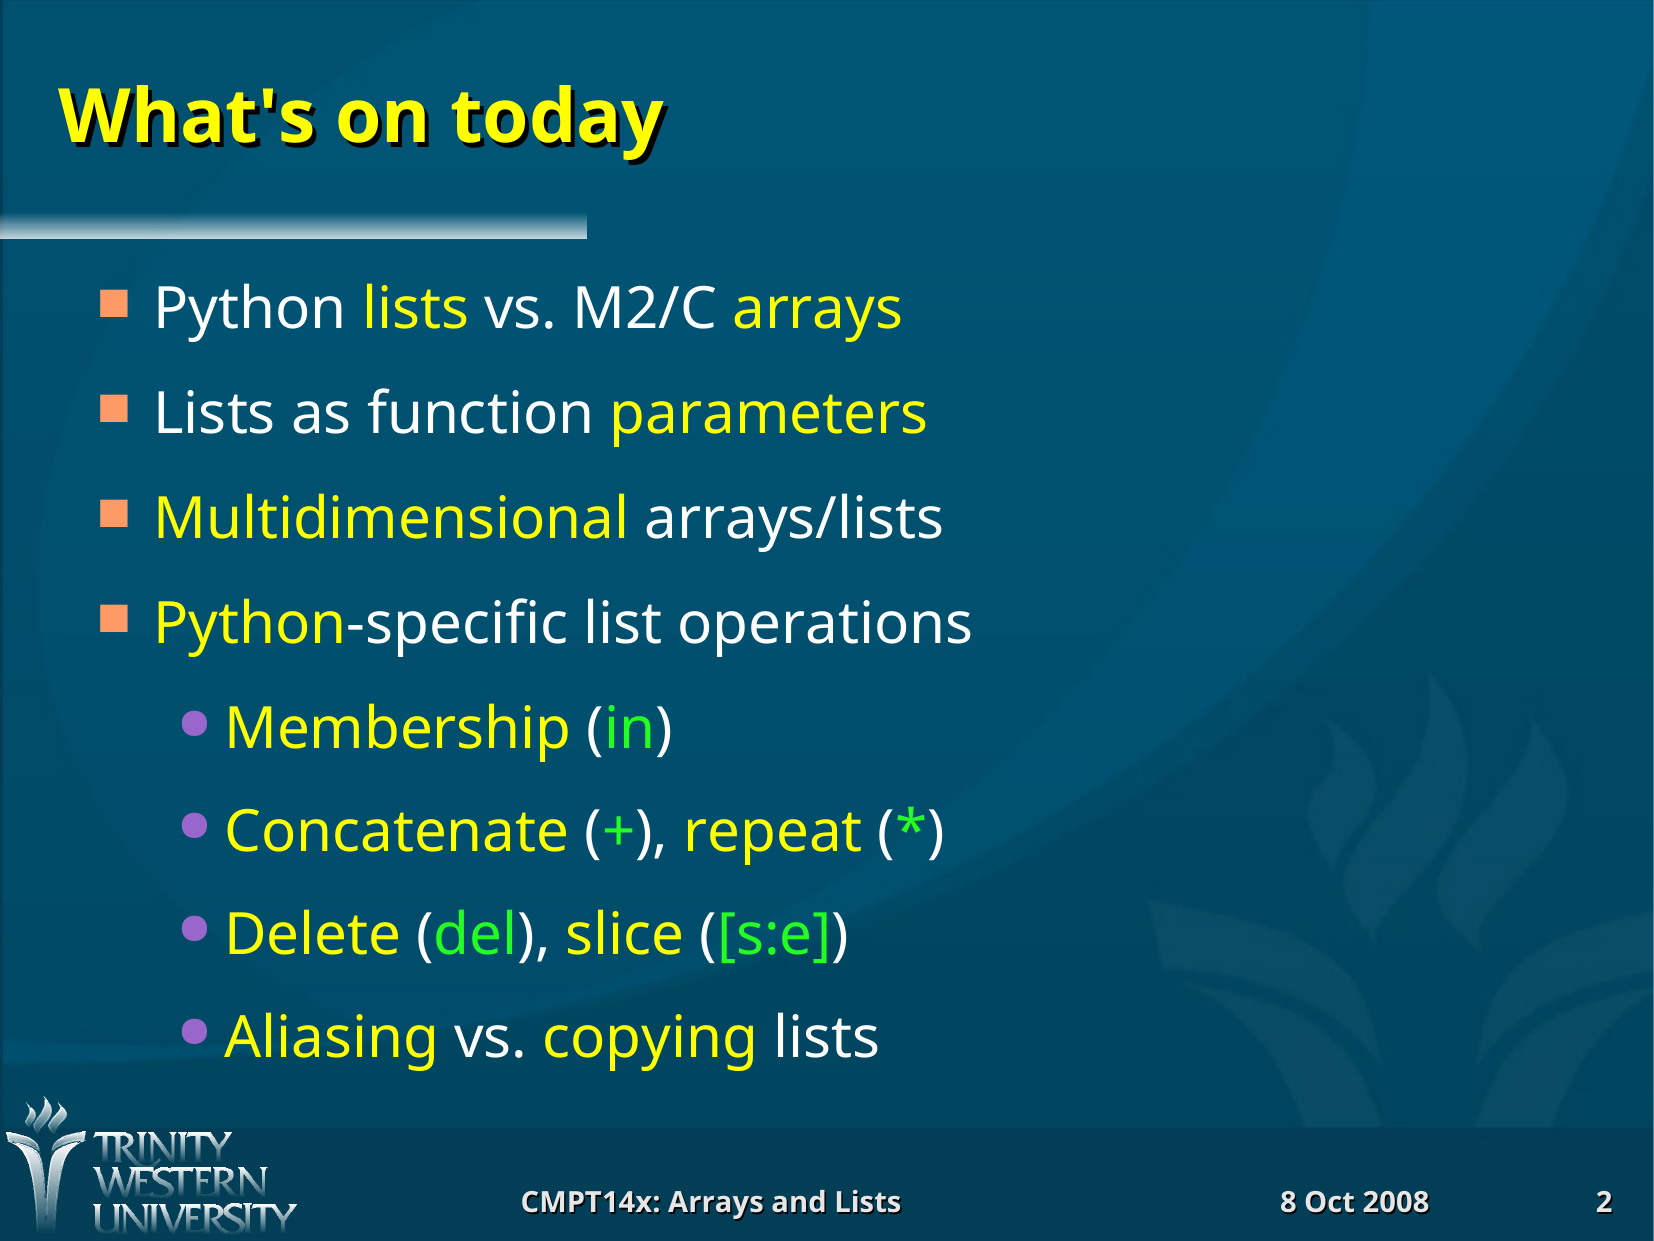

# What's on today
Python lists vs. M2/C arrays
Lists as function parameters
Multidimensional arrays/lists
Python-specific list operations
Membership (in)
Concatenate (+), repeat (*)
Delete (del), slice ([s:e])
Aliasing vs. copying lists
CMPT14x: Arrays and Lists
8 Oct 2008
2